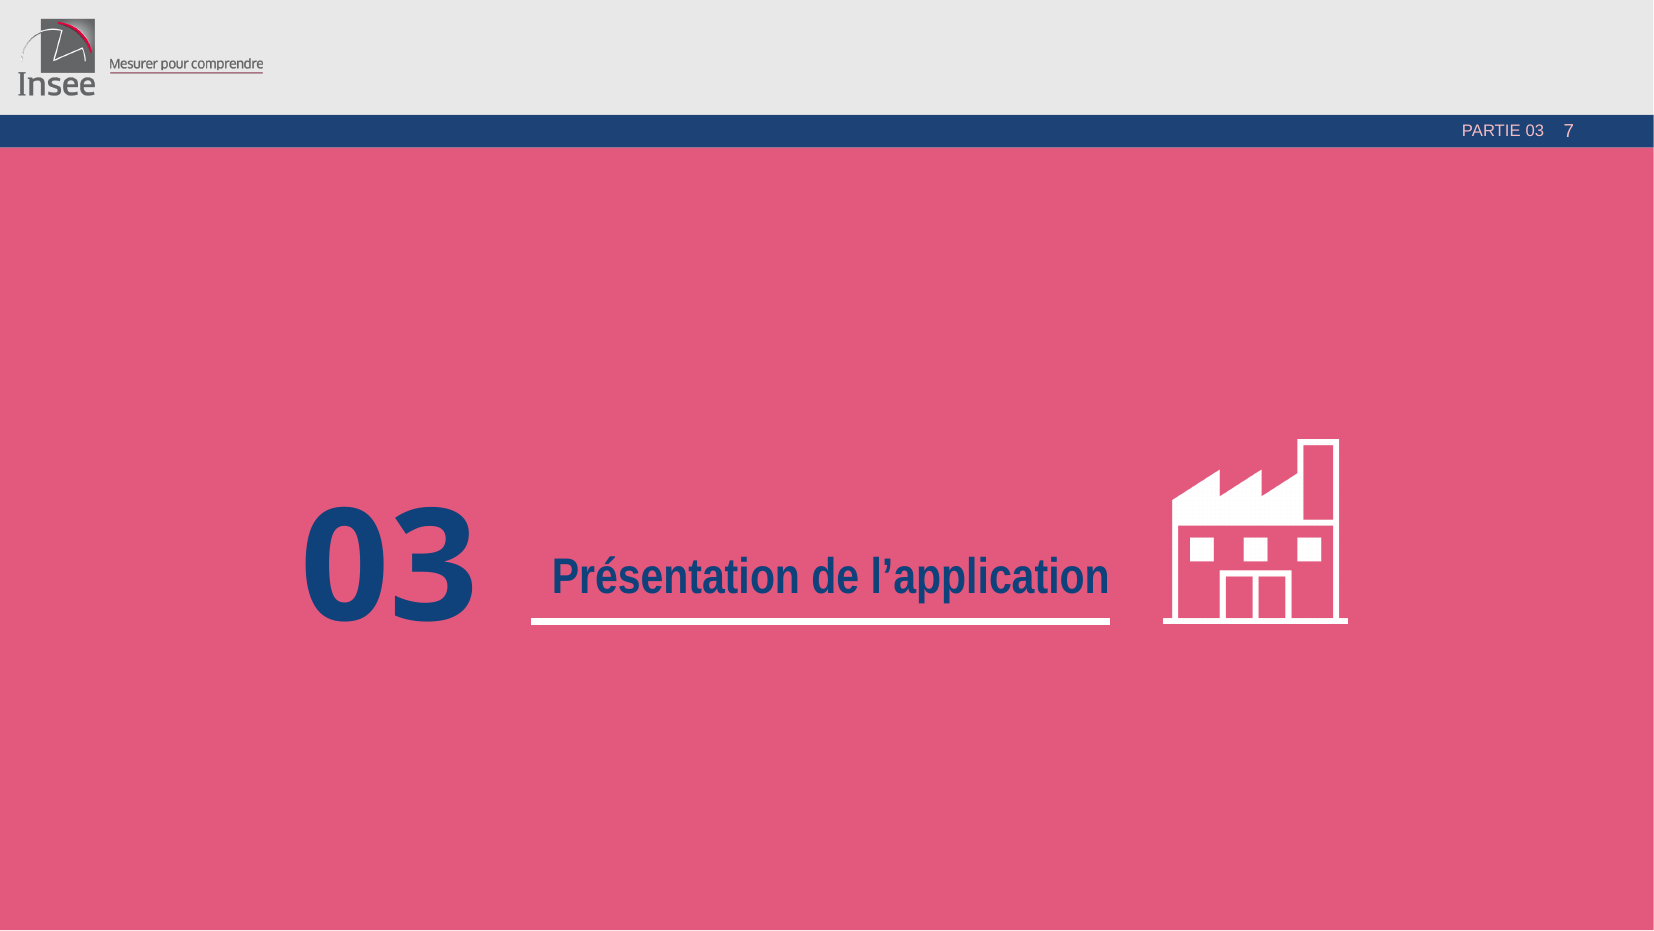

PARTIE 03
7
03
# Présentation de l’application